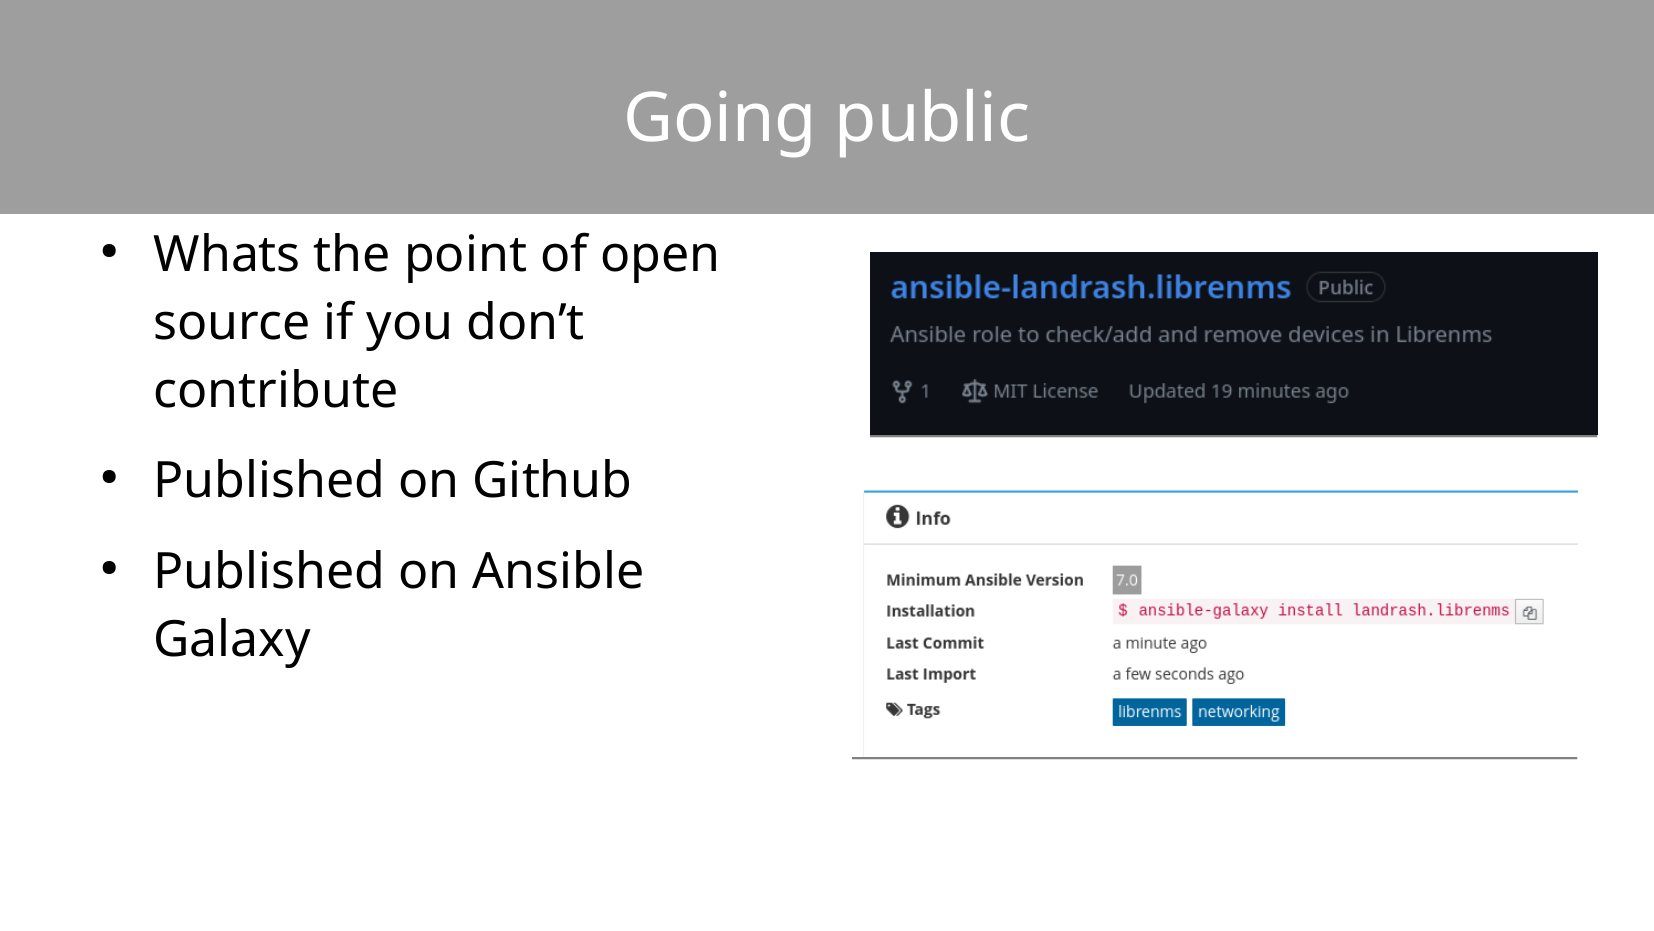

# Going public
Whats the point of open source if you don’t contribute
Published on Github
Published on Ansible Galaxy